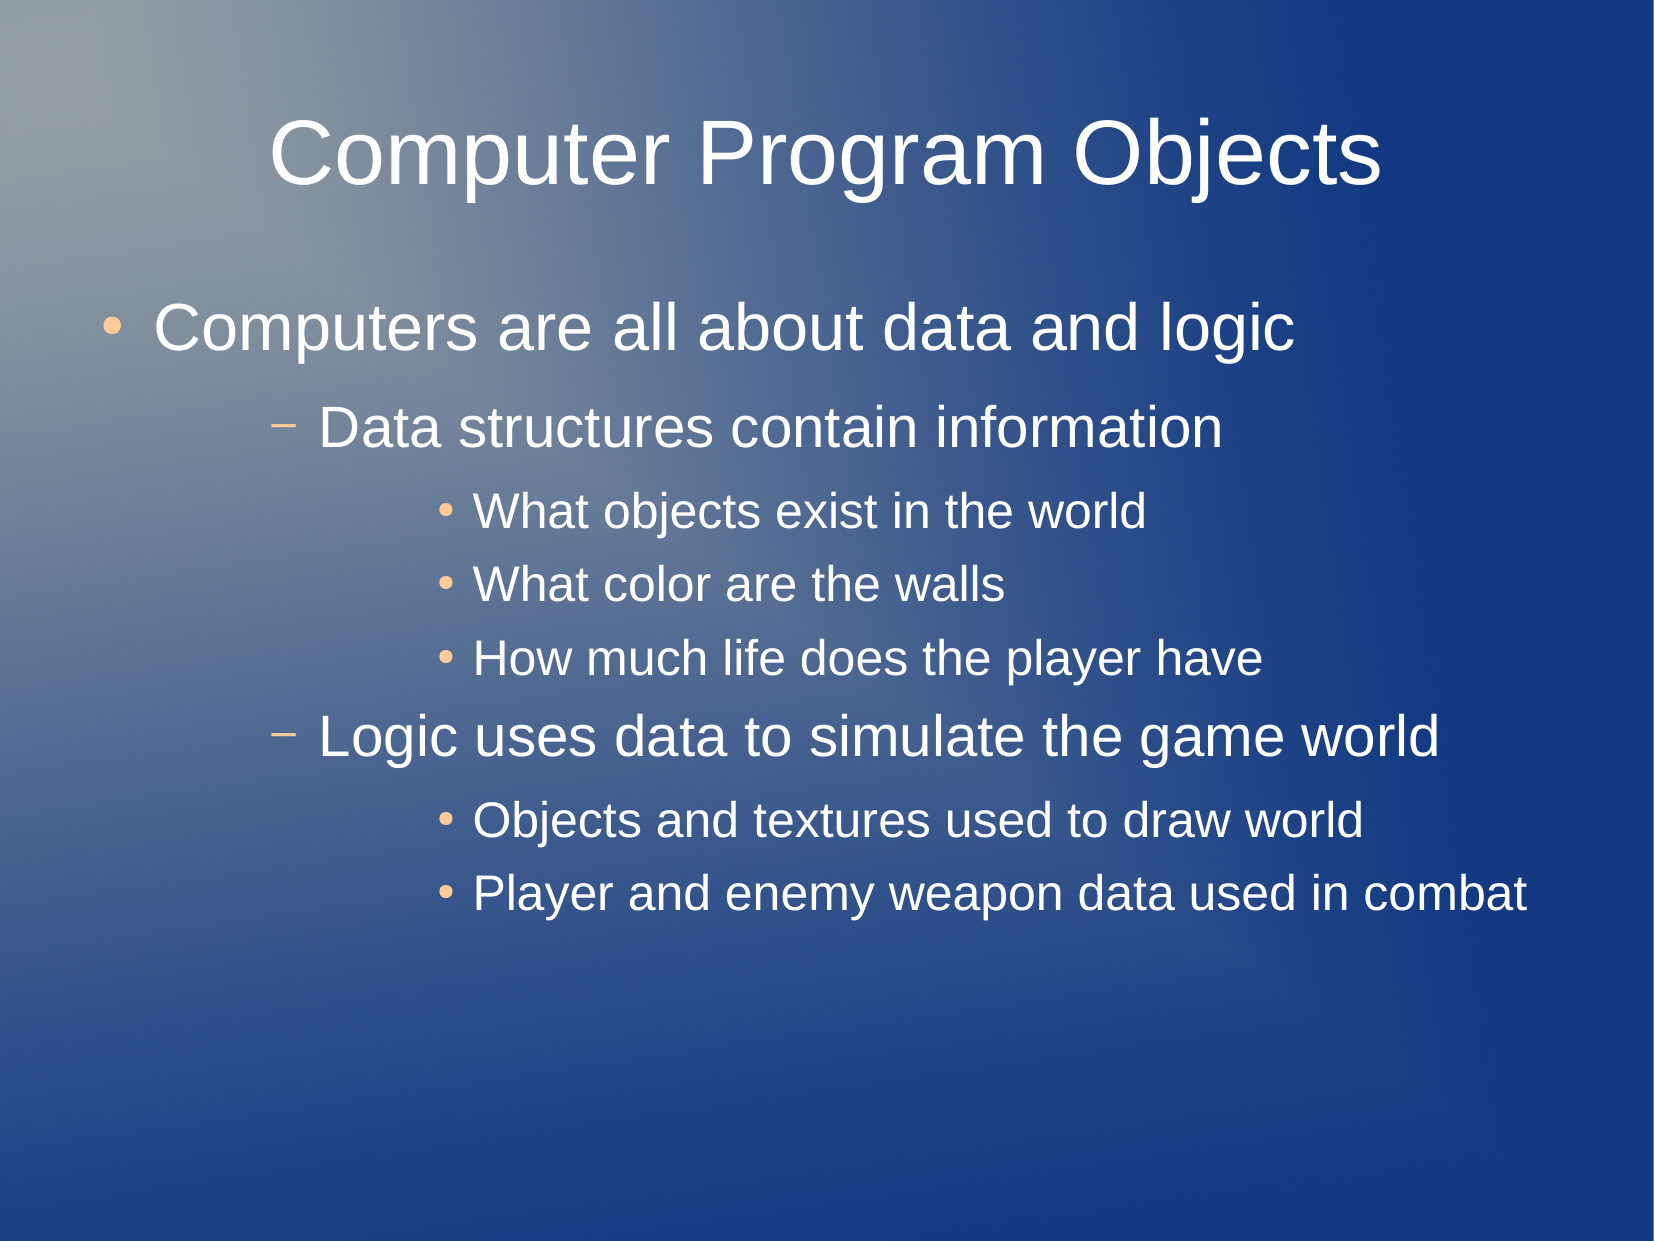

# Computer Program Objects
Computers are all about data and logic
Data structures contain information
What objects exist in the world
What color are the walls
How much life does the player have
Logic uses data to simulate the game world
Objects and textures used to draw world
Player and enemy weapon data used in combat